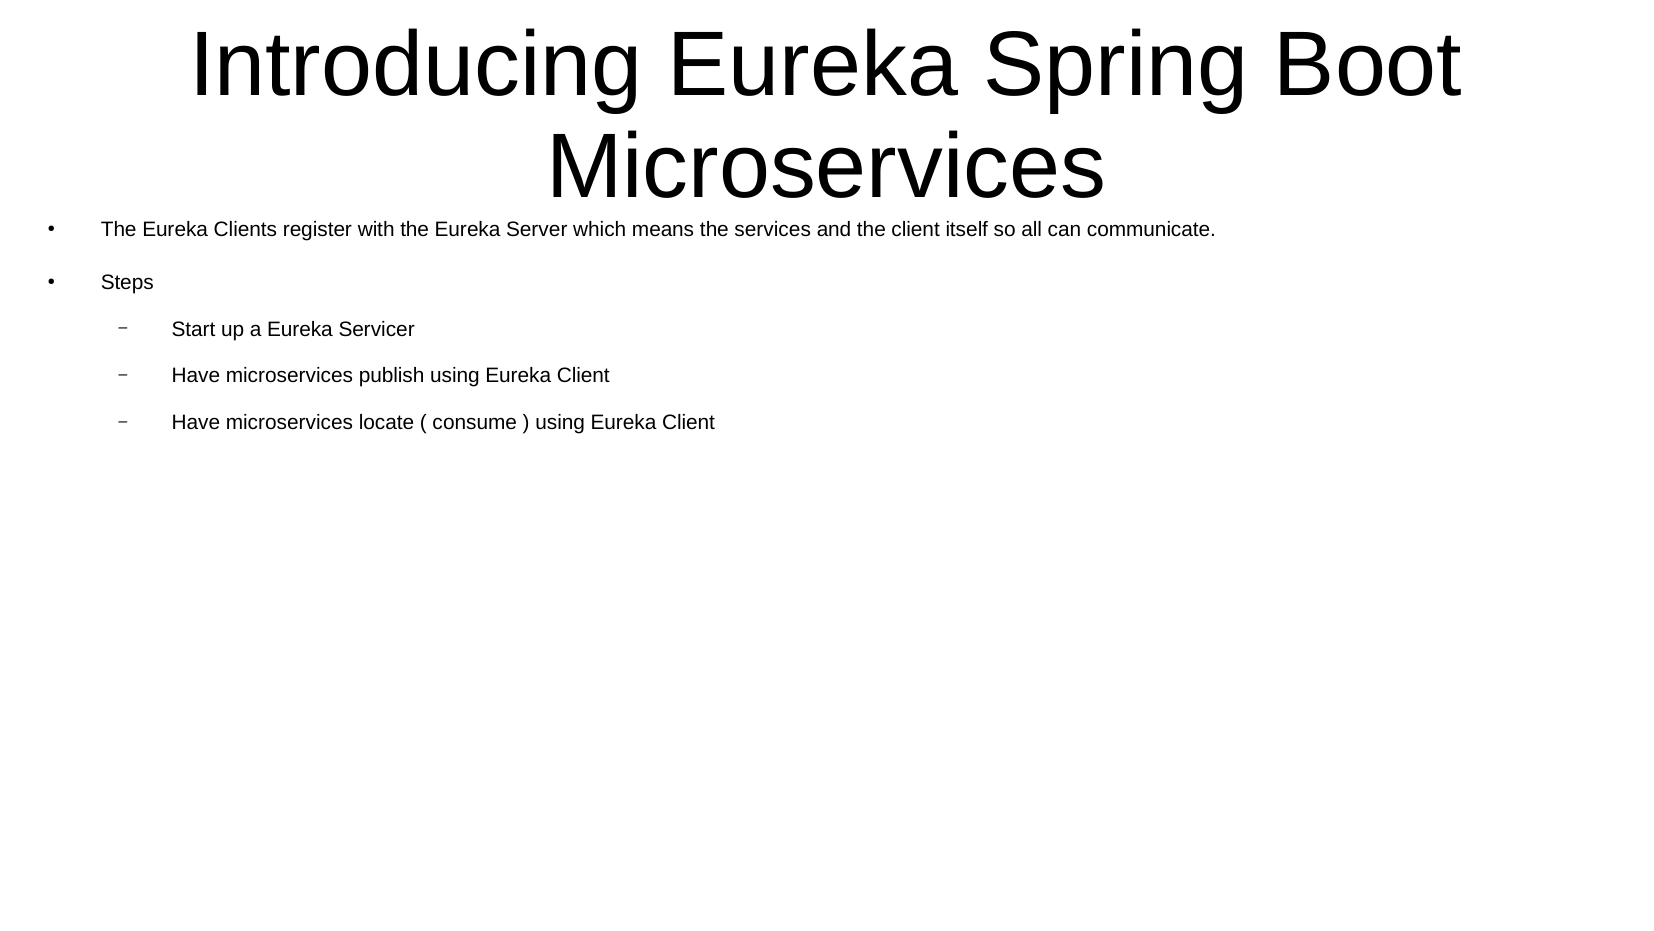

# Introducing Eureka Spring Boot Microservices
The Eureka Clients register with the Eureka Server which means the services and the client itself so all can communicate.
Steps
Start up a Eureka Servicer
Have microservices publish using Eureka Client
Have microservices locate ( consume ) using Eureka Client